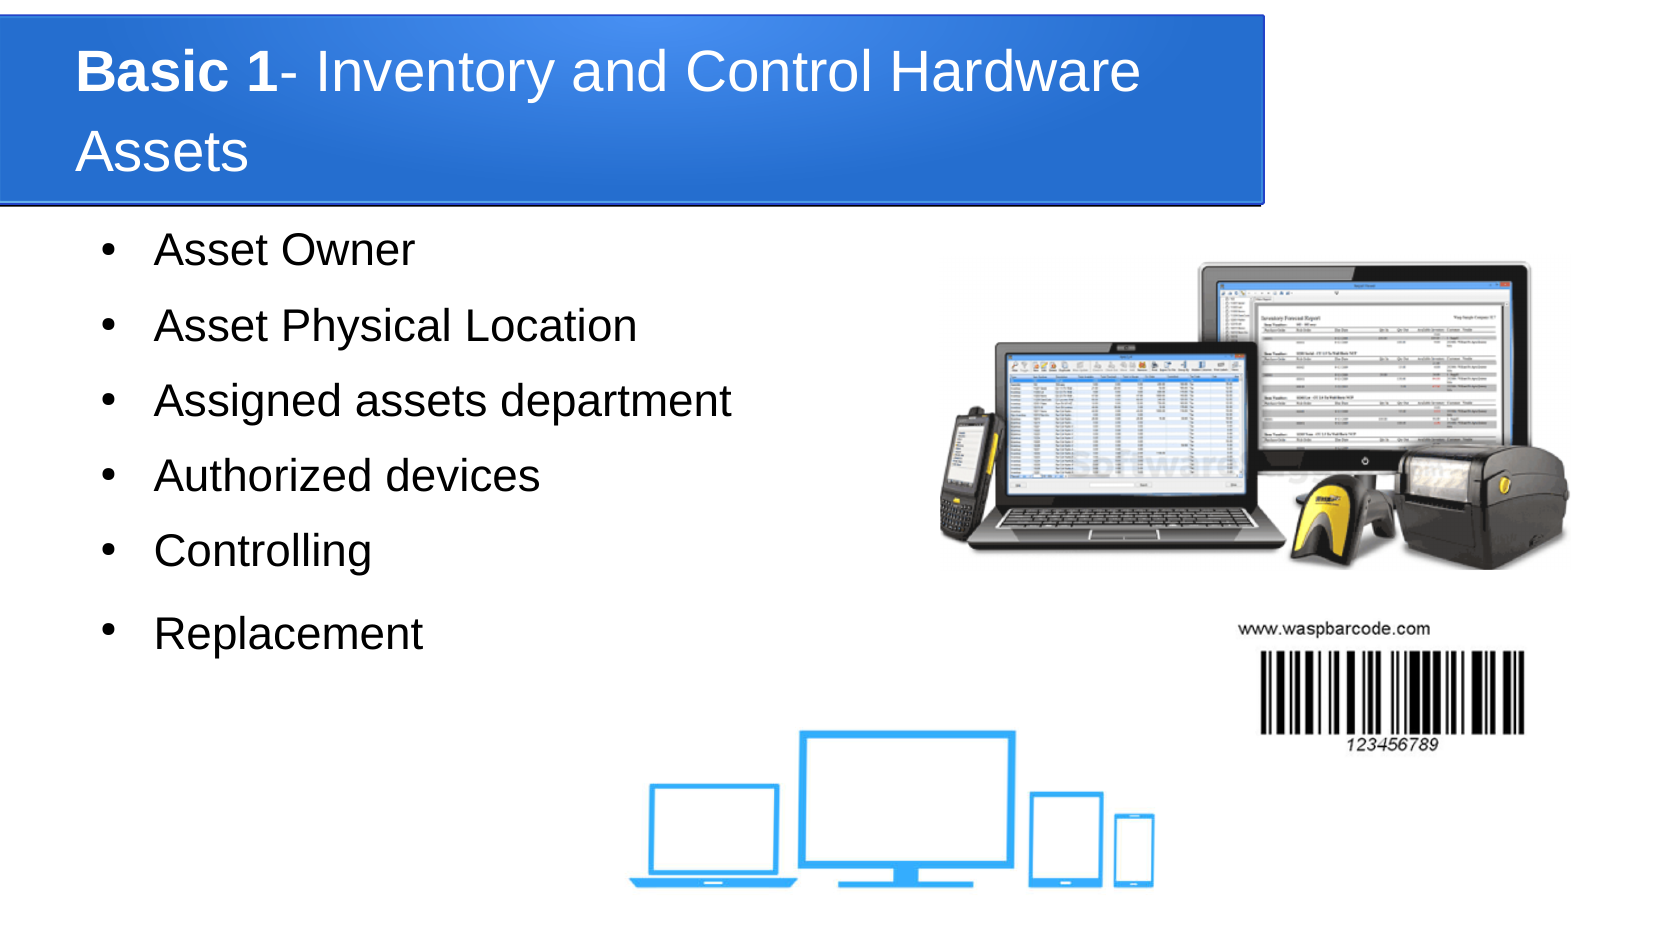

# Basic 1- Inventory and Control Hardware Assets
Asset Owner
Asset Physical Location
Assigned assets department
Authorized devices
Controlling
Replacement